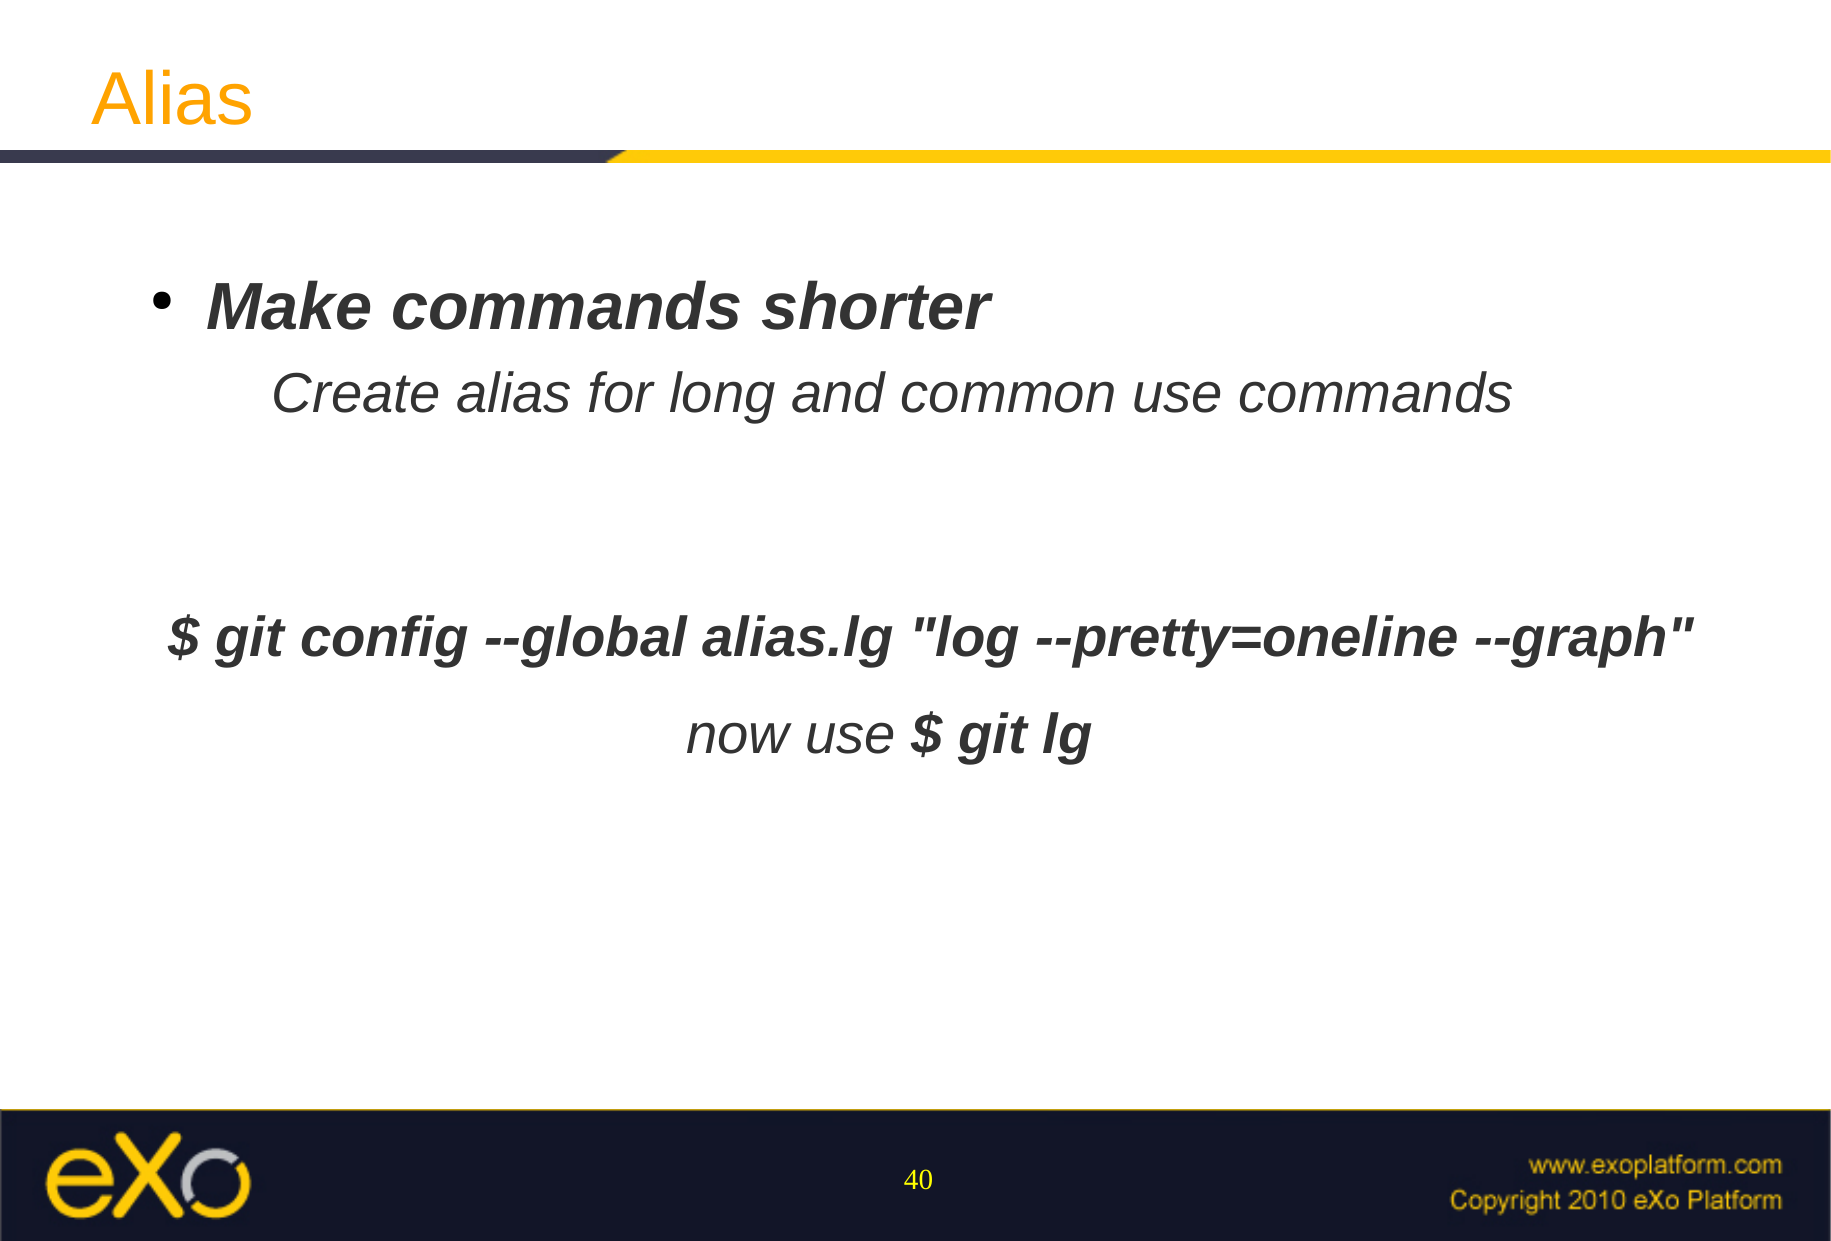

Alias
# Make commands shorter
Create alias for long and common use commands
$ git config --global alias.lg "log --pretty=oneline --graph"
 now use $ git lg